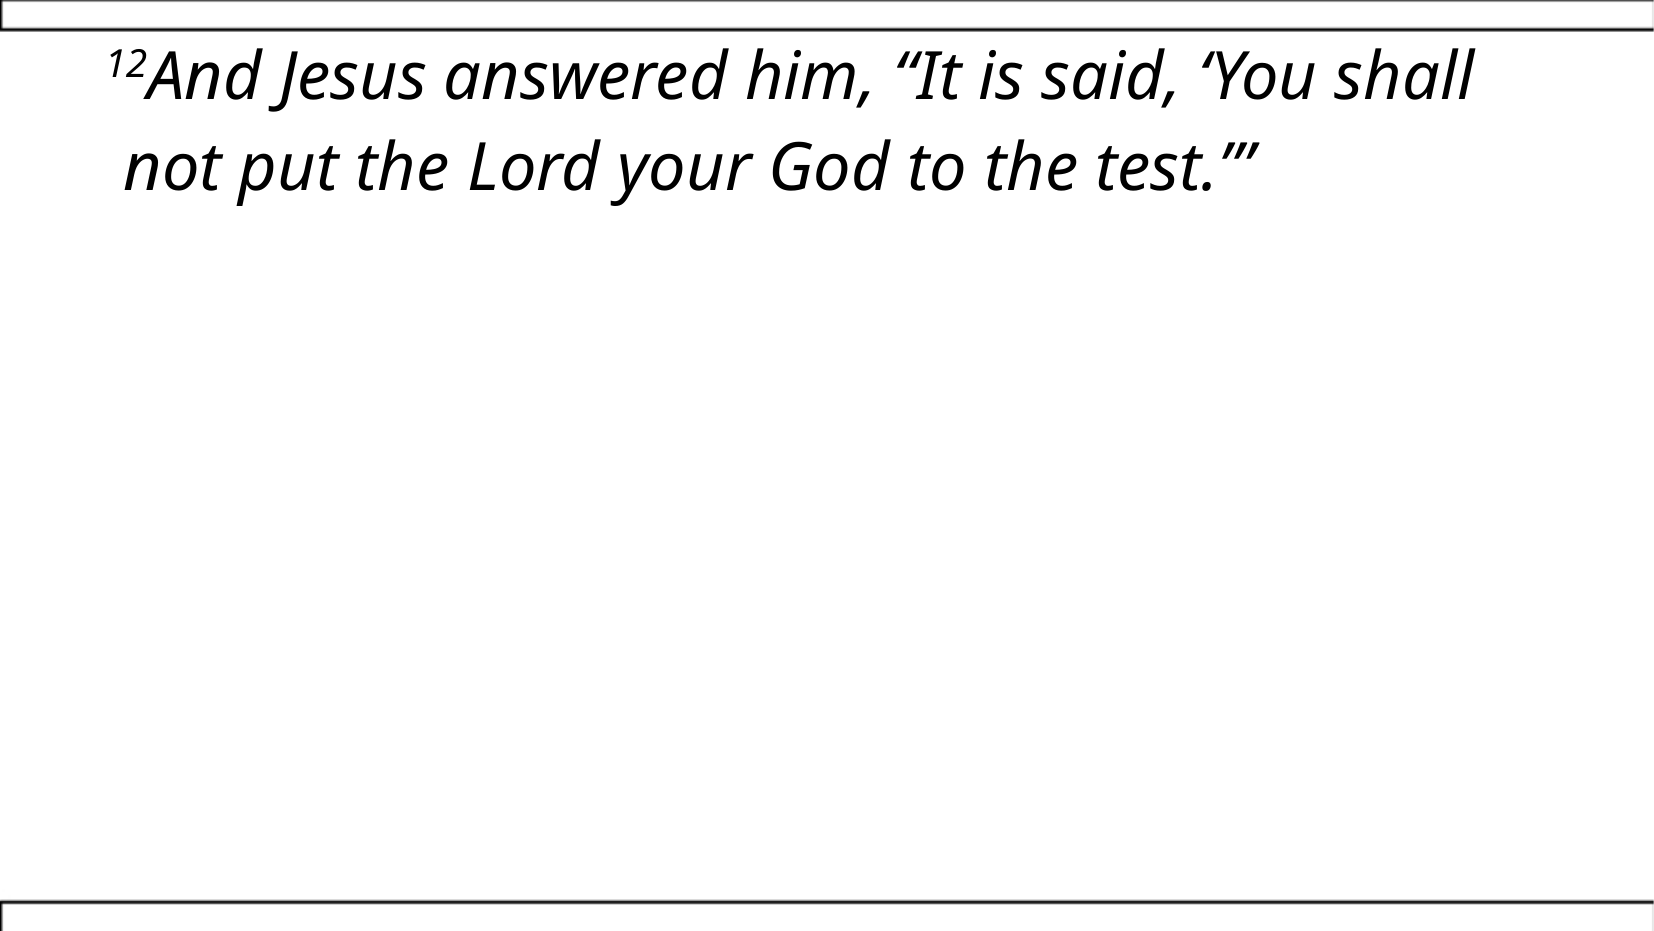

12And Jesus answered him, “It is said, ‘You shall not put the Lord your God to the test.’”